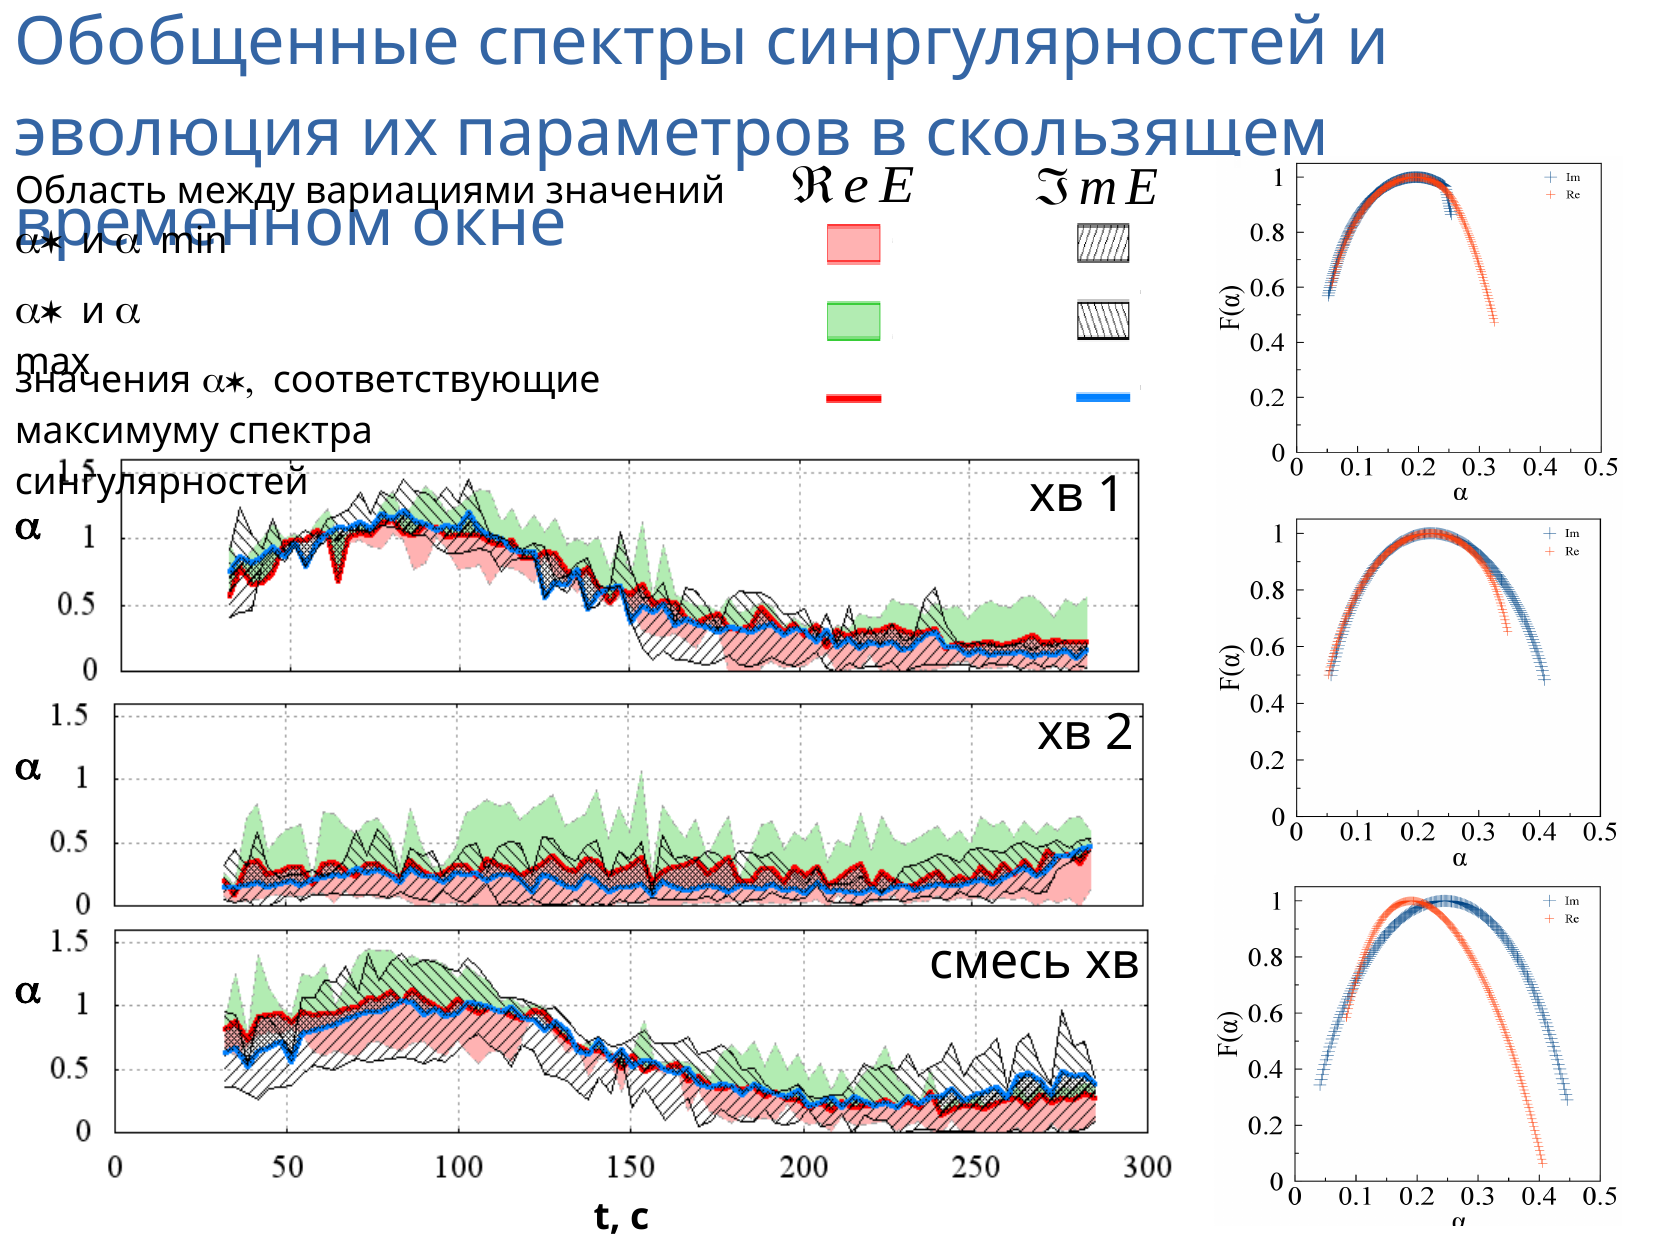

Обобщенные спектры синргулярностей и эволюция их параметров в скользящем временном окне
Область между вариациями значений
α* и α min
α* и α max
значения α*, соответствующие
максимуму спектра сингулярностей
хв 1
α
хв 2
α
смесь хв
α
t, c